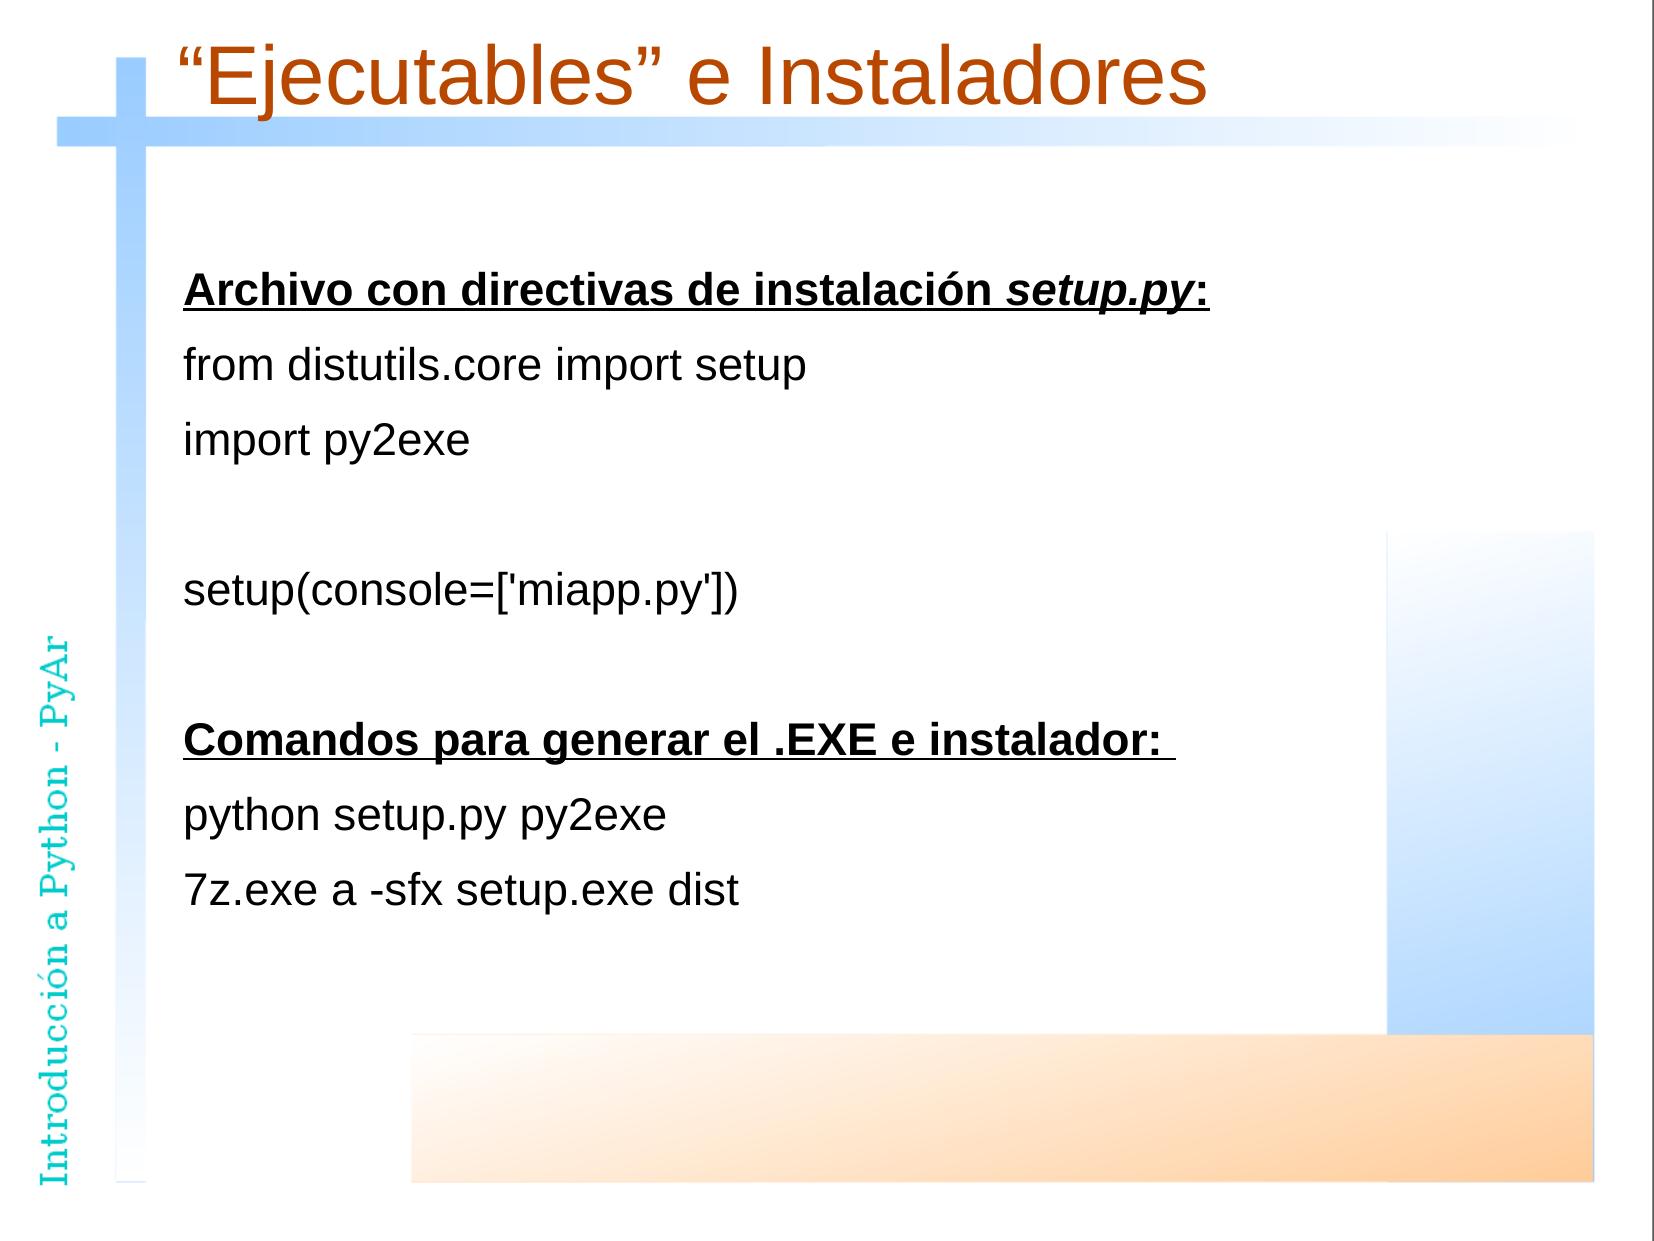

# “Ejecutables” e Instaladores
Archivo con directivas de instalación setup.py:
from distutils.core import setup
import py2exe
setup(console=['miapp.py'])
Comandos para generar el .EXE e instalador:
python setup.py py2exe
7z.exe a -sfx setup.exe dist